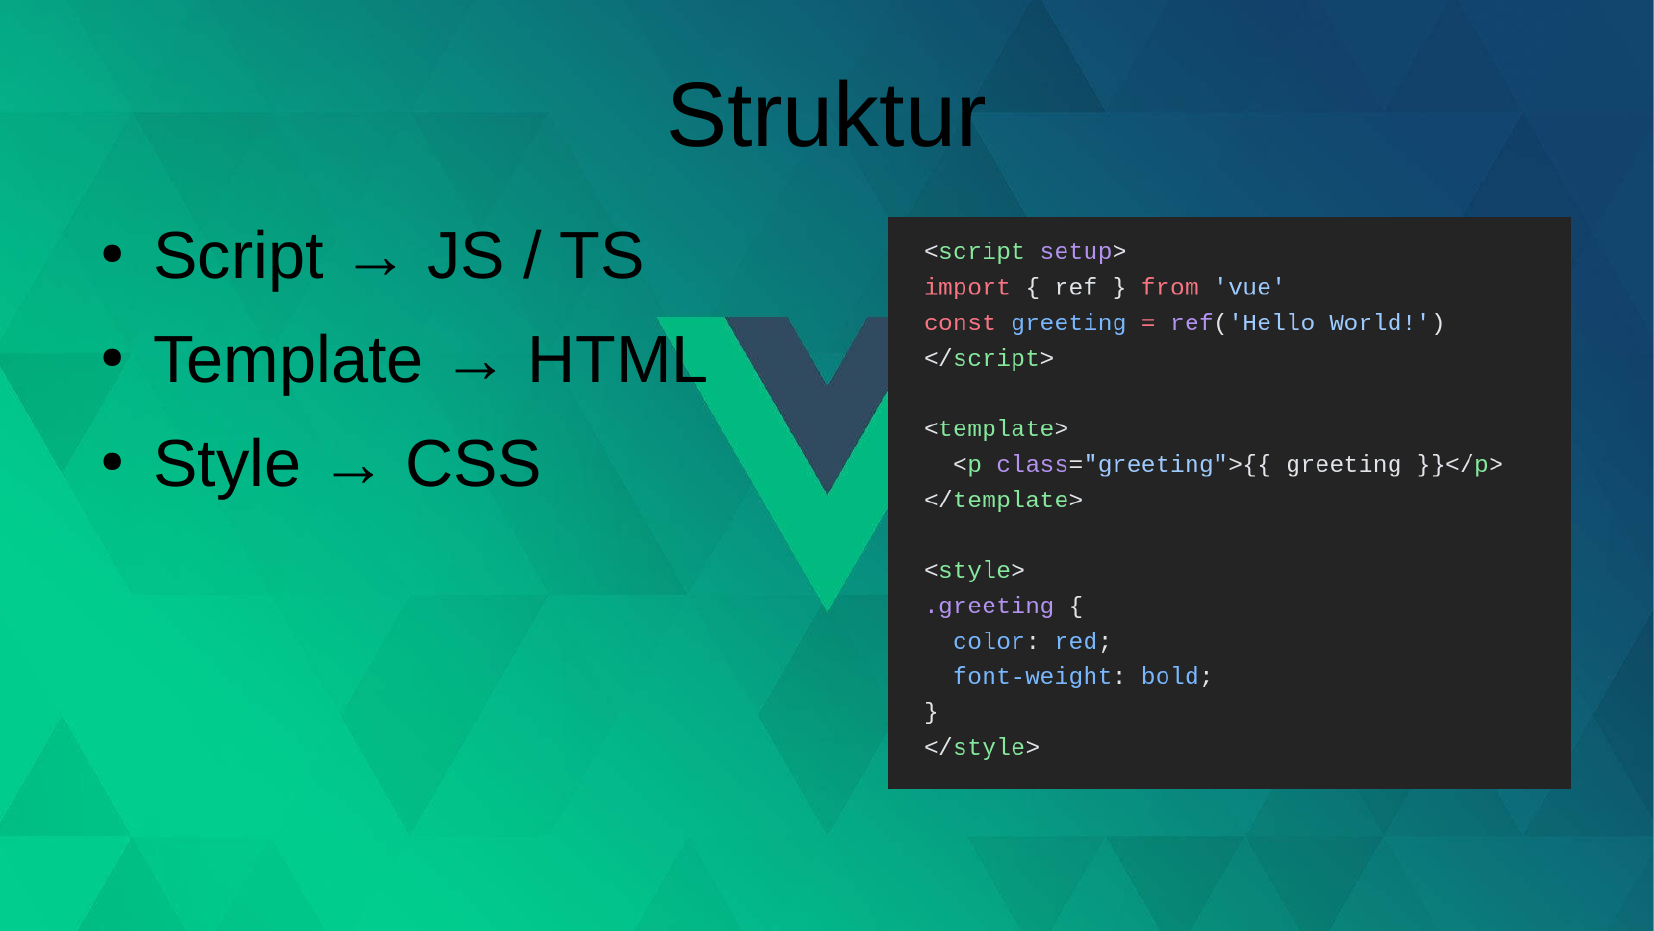

# Struktur
Script → JS / TS
Template → HTML
Style → CSS